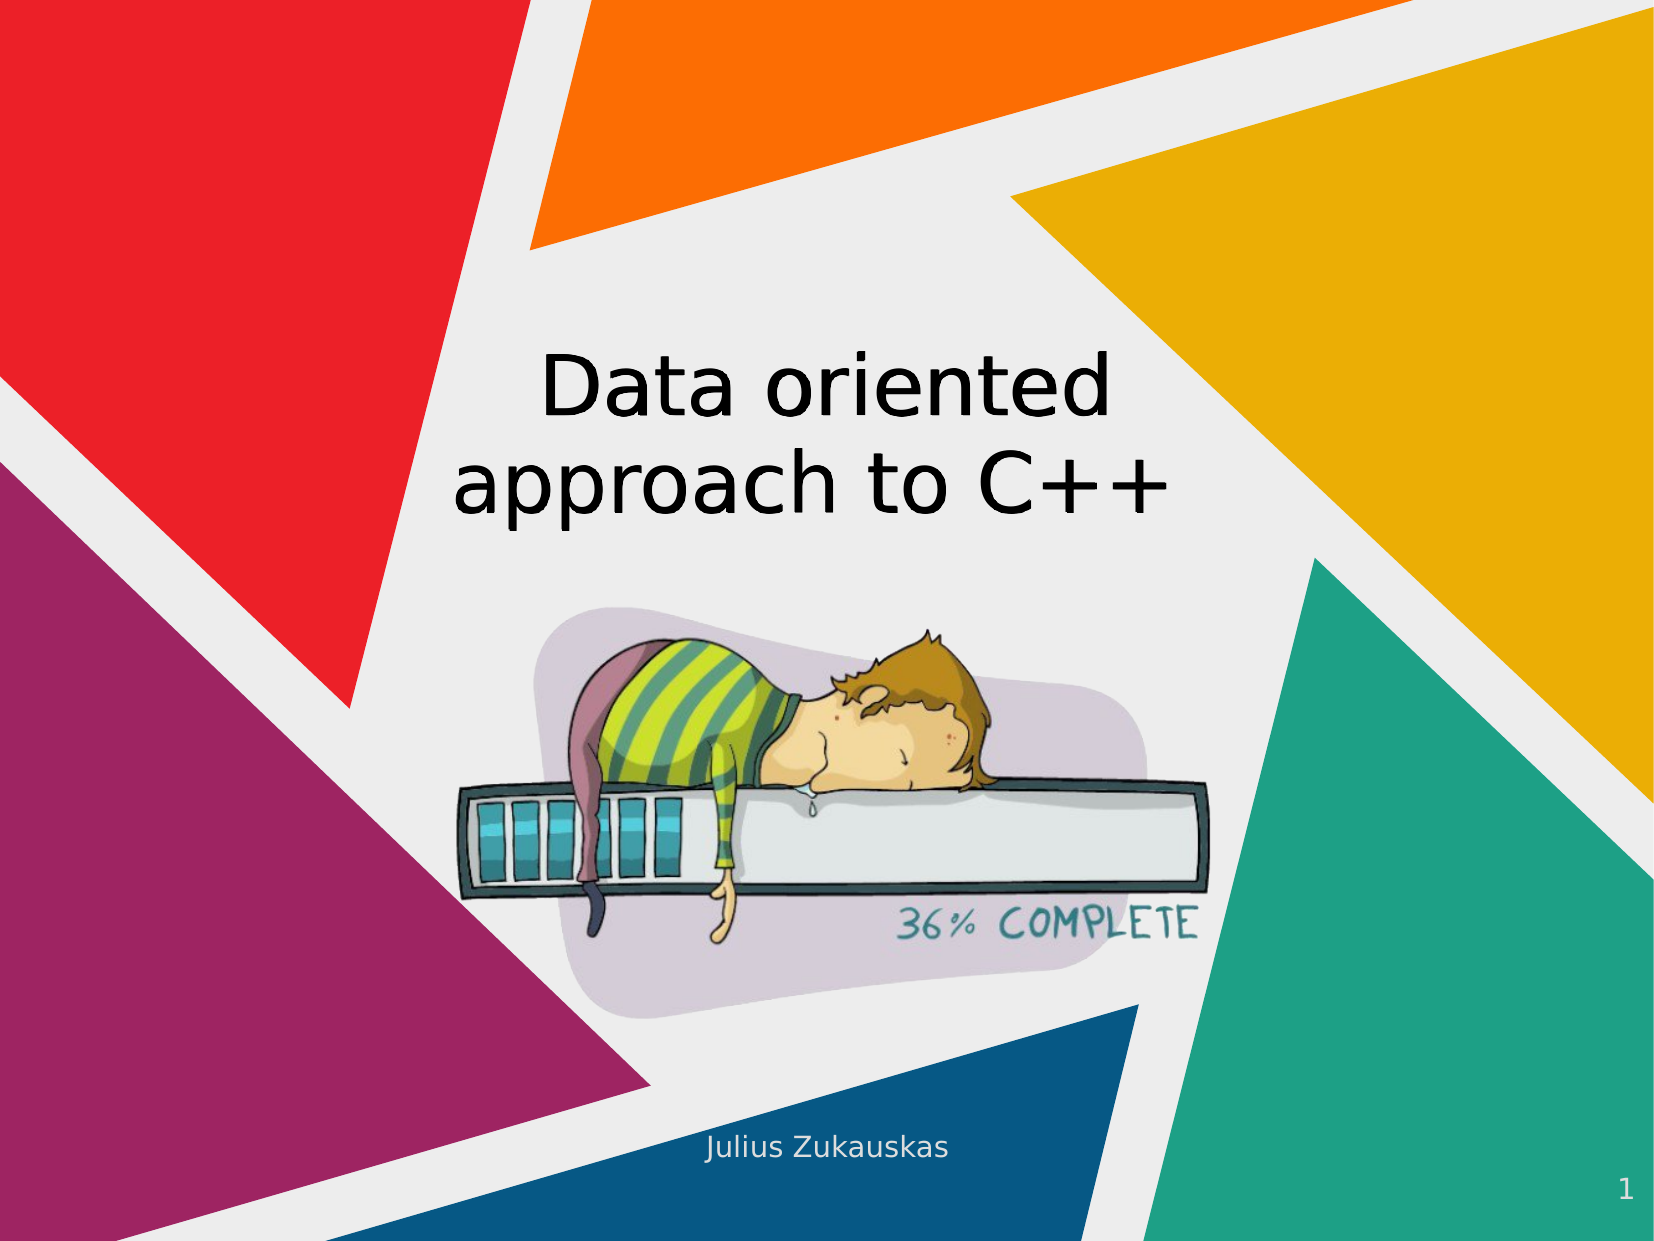

# Data oriented approach to C++
Julius Zukauskas
1